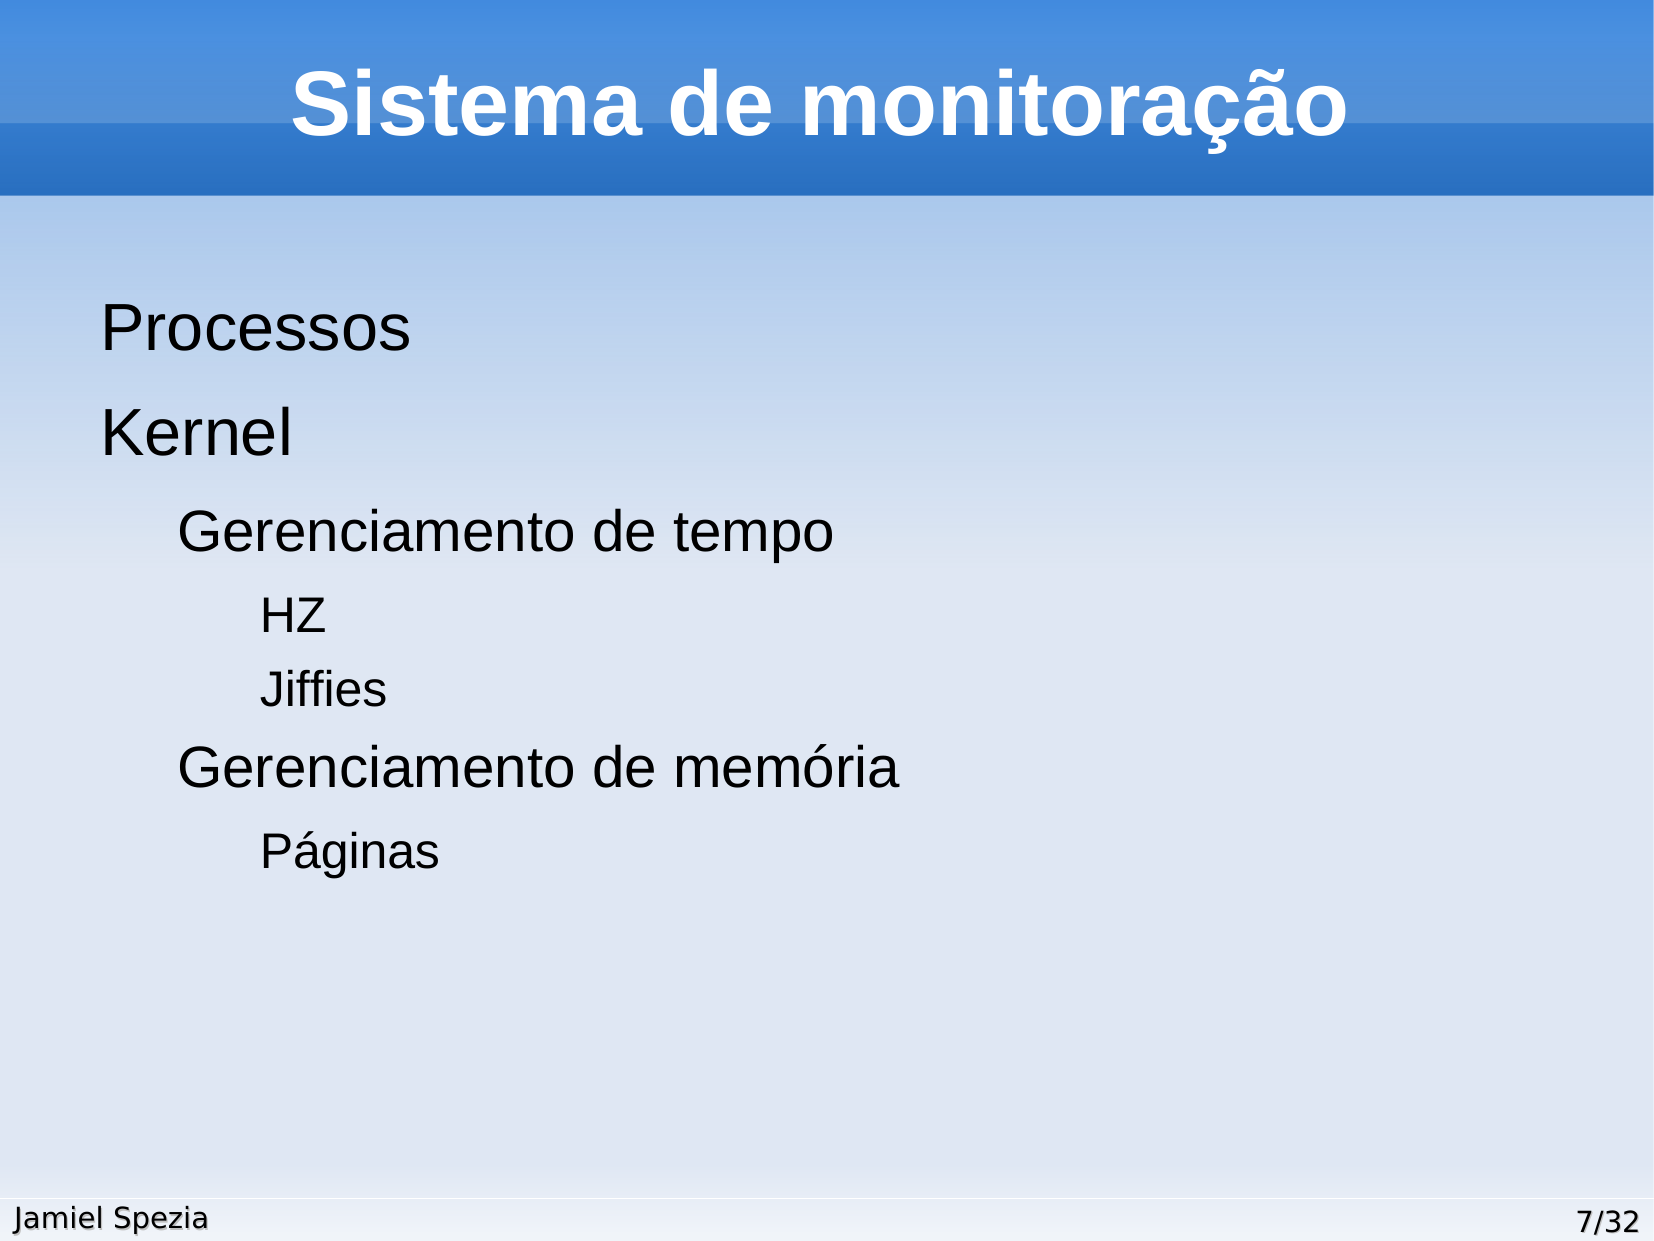

# Sistema de monitoração
Processos
Kernel
Gerenciamento de tempo
HZ
Jiffies
Gerenciamento de memória
Páginas